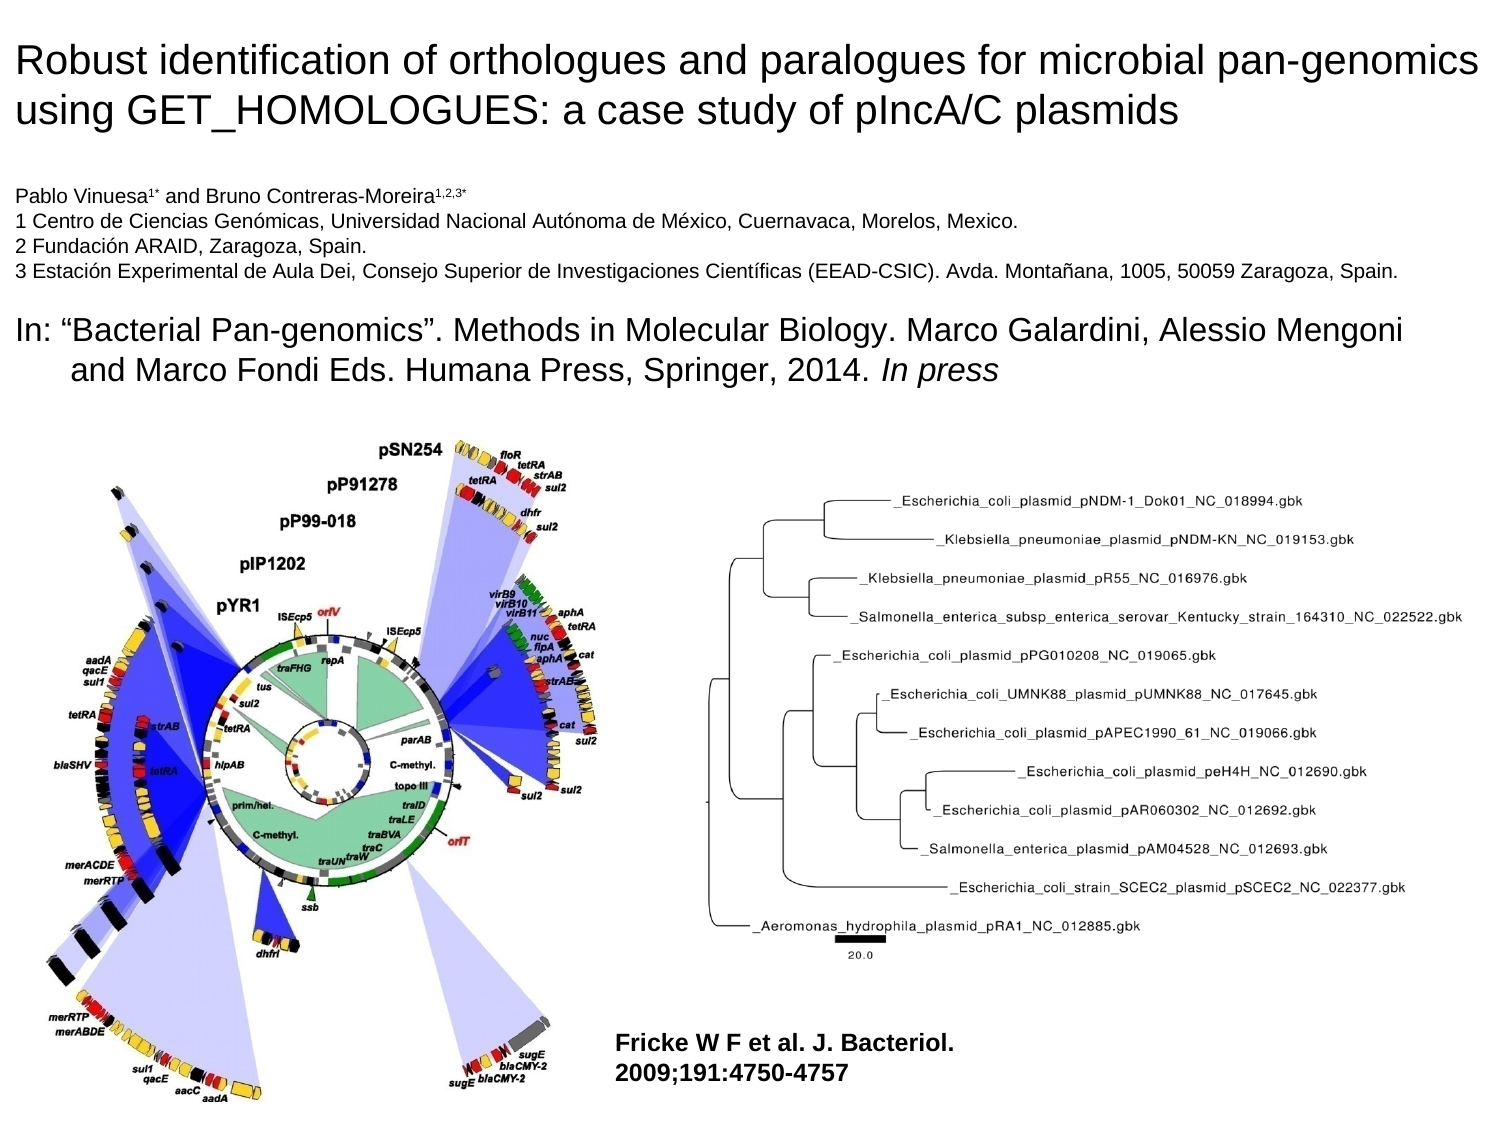

Robust identification of orthologues and paralogues for microbial pan-genomics using GET_HOMOLOGUES: a case study of pIncA/C plasmids
Pablo Vinuesa1* and Bruno Contreras-Moreira1,2,3*
1 Centro de Ciencias Genómicas, Universidad Nacional Autónoma de México, Cuernavaca, Morelos, Mexico.
2 Fundación ARAID, Zaragoza, Spain.
3 Estación Experimental de Aula Dei, Consejo Superior de Investigaciones Científicas (EEAD-CSIC). Avda. Montañana, 1005, 50059 Zaragoza, Spain.
In: “Bacterial Pan-genomics”. Methods in Molecular Biology. Marco Galardini, Alessio Mengoni
 and Marco Fondi Eds. Humana Press, Springer, 2014. In press
Fricke W F et al. J. Bacteriol. 2009;191:4750-4757